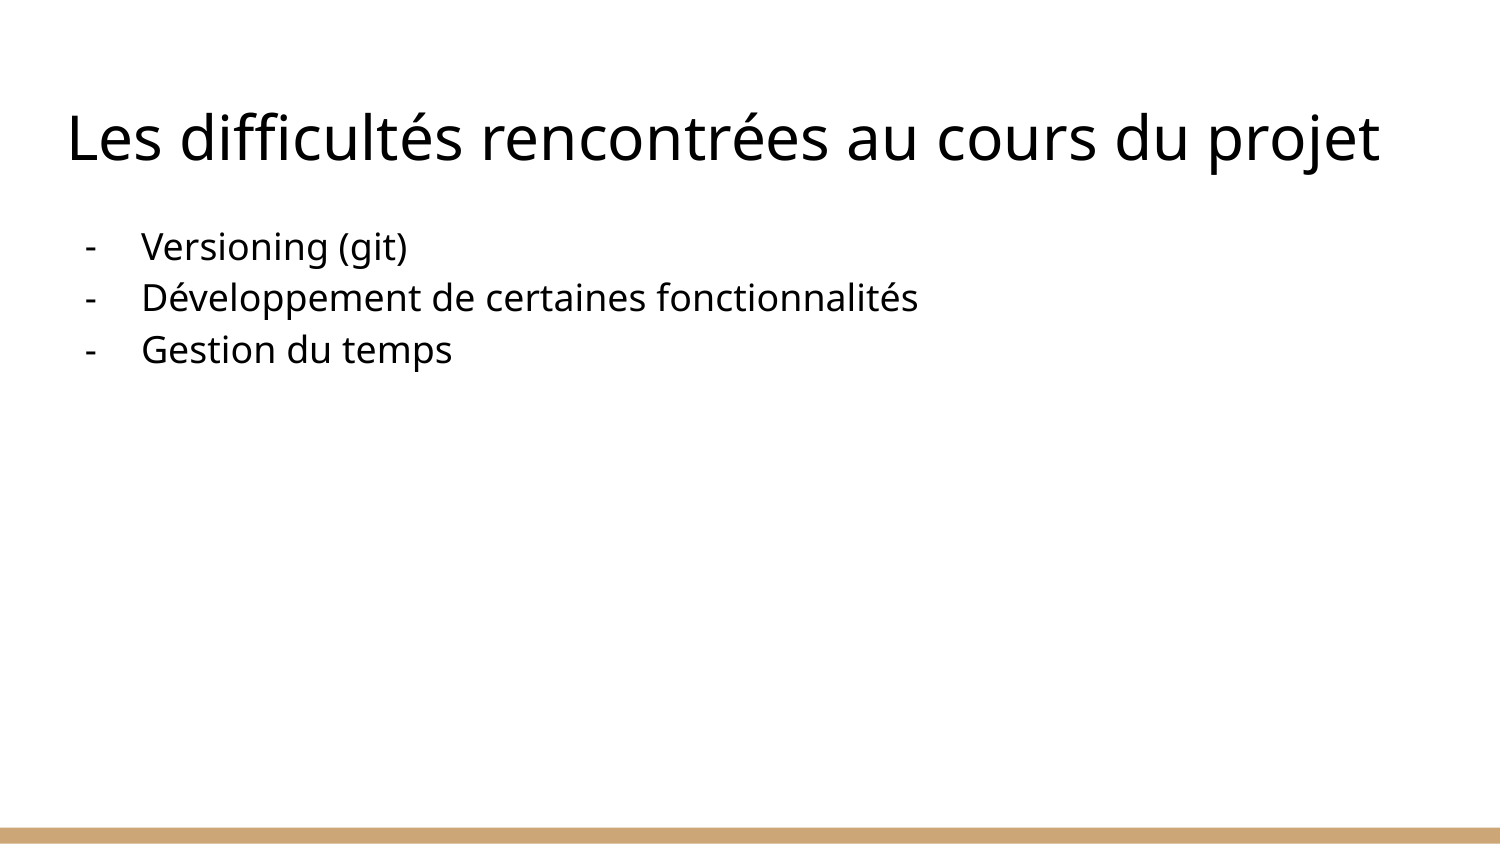

# Les difficultés rencontrées au cours du projet
Versioning (git)
Développement de certaines fonctionnalités
Gestion du temps